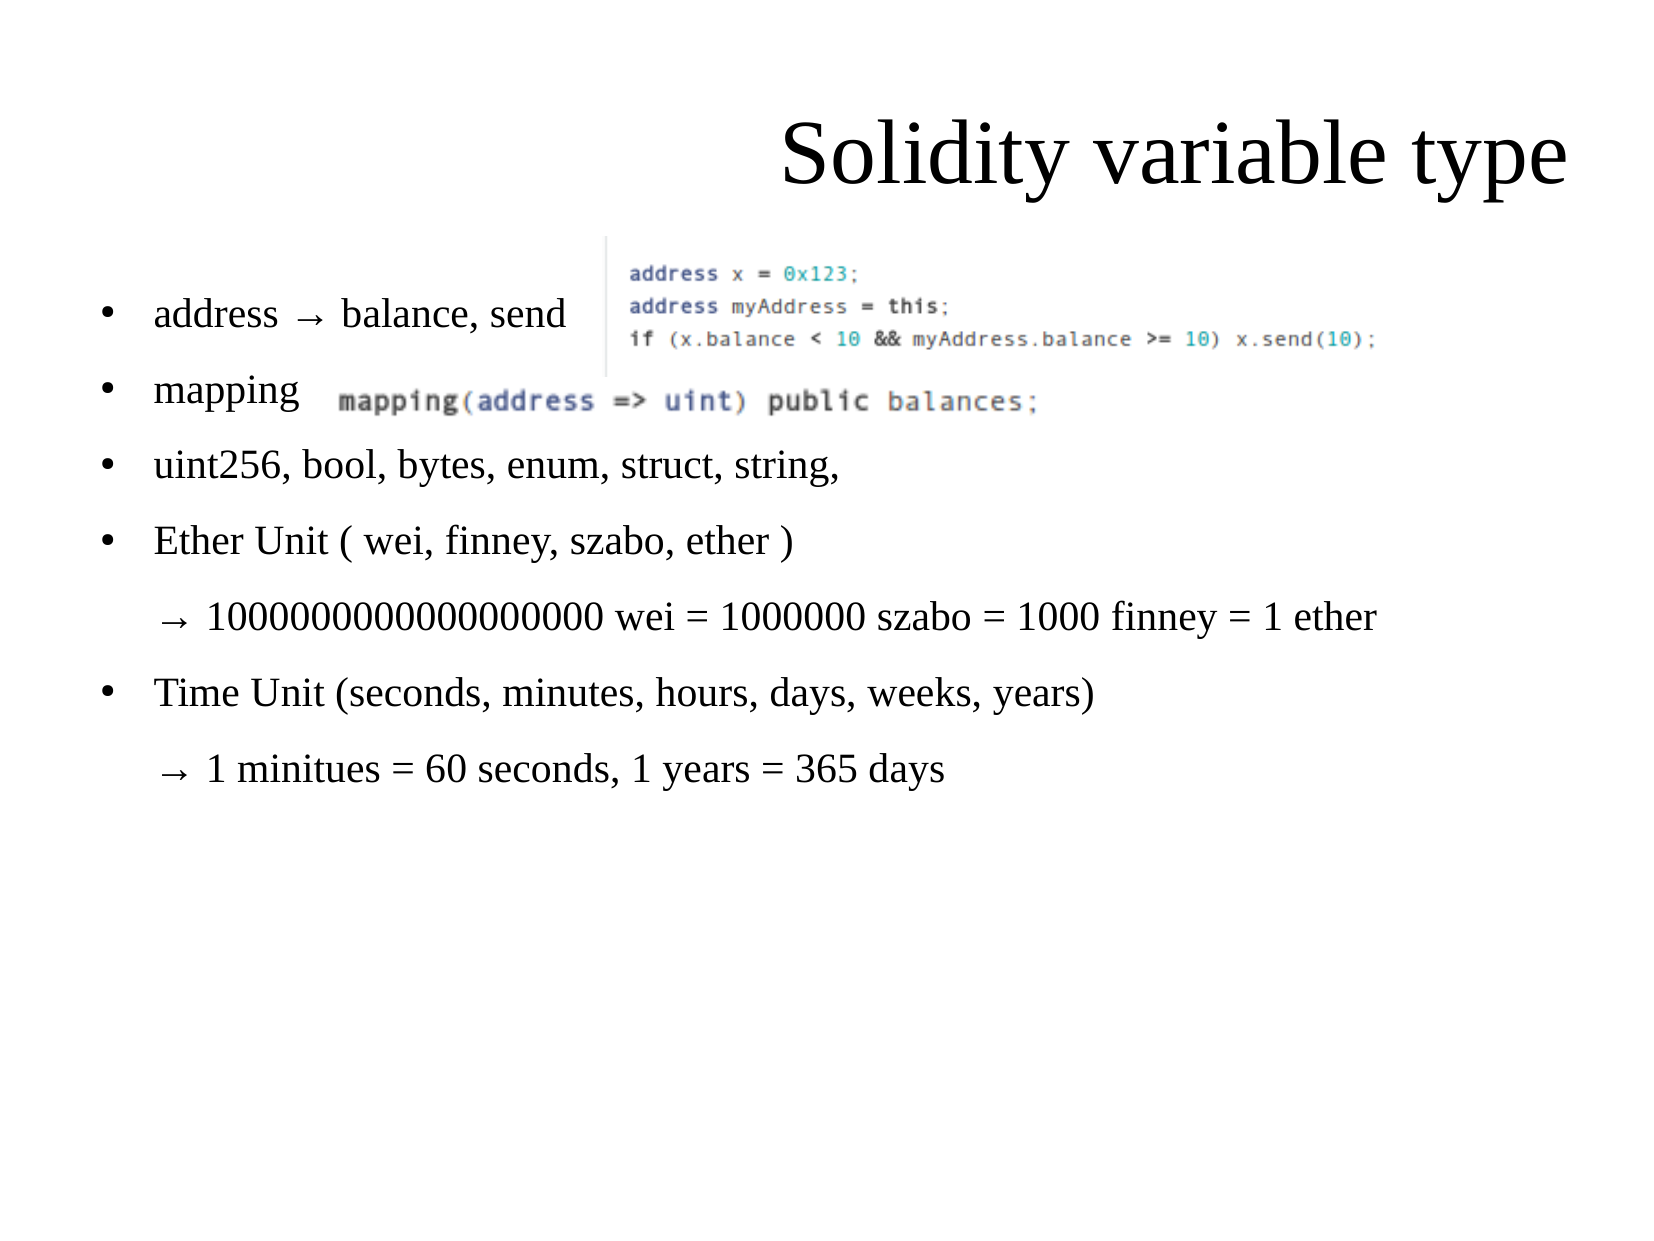

# Solidity variable type
address → balance, send
mapping
uint256, bool, bytes, enum, struct, string,
Ether Unit ( wei, finney, szabo, ether )
→ 1000000000000000000 wei = 1000000 szabo = 1000 finney = 1 ether
Time Unit (seconds, minutes, hours, days, weeks, years)
→ 1 minitues = 60 seconds, 1 years = 365 days